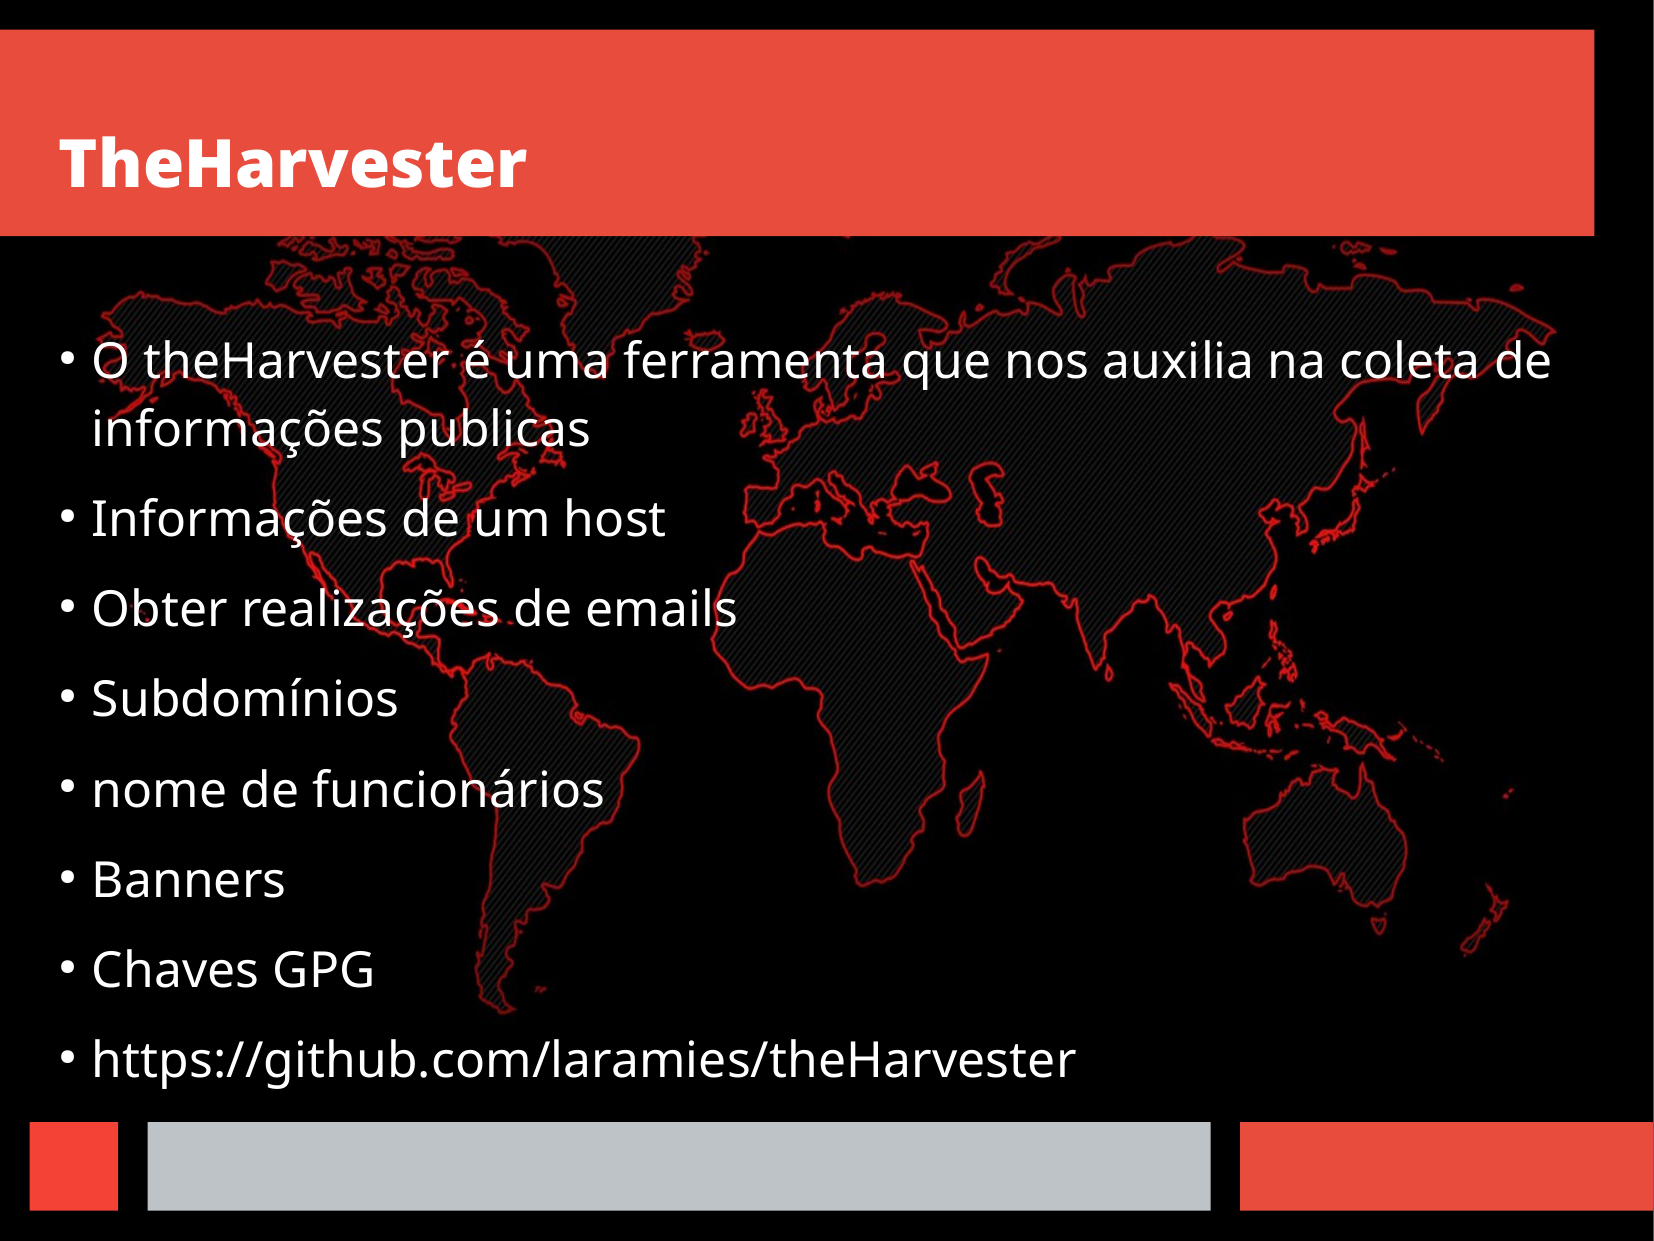

# TheHarvester
O theHarvester é uma ferramenta que nos auxilia na coleta de informações publicas
Informações de um host
Obter realizações de emails
Subdomínios
nome de funcionários
Banners
Chaves GPG
https://github.com/laramies/theHarvester